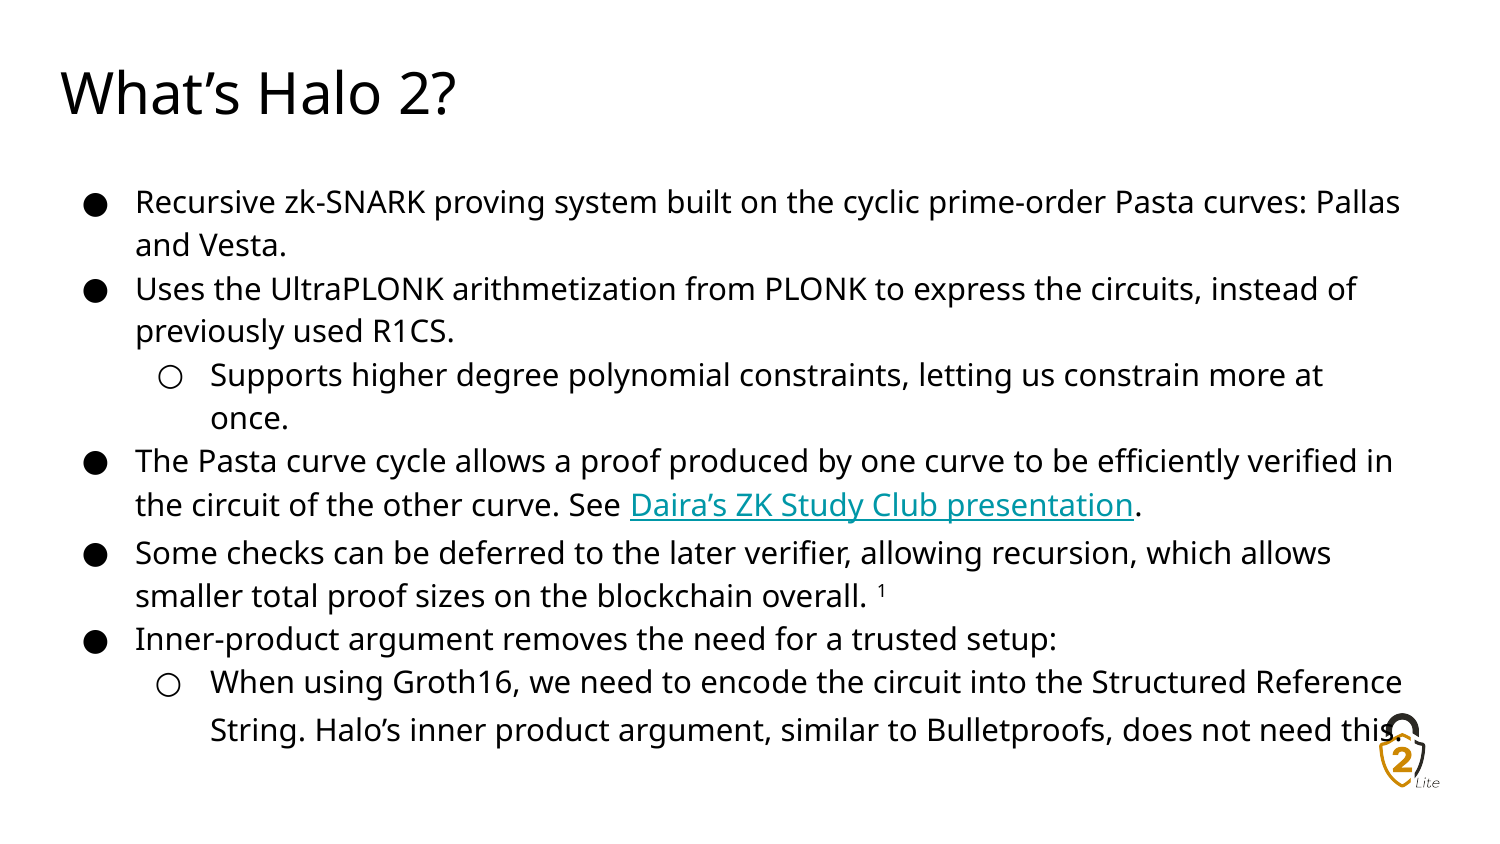

# What’s Halo 2?
Recursive zk-SNARK proving system built on the cyclic prime-order Pasta curves: Pallas and Vesta.
Uses the UltraPLONK arithmetization from PLONK to express the circuits, instead of previously used R1CS.
Supports higher degree polynomial constraints, letting us constrain more at once.
The Pasta curve cycle allows a proof produced by one curve to be efficiently verified in the circuit of the other curve. See Daira’s ZK Study Club presentation.
Some checks can be deferred to the later verifier, allowing recursion, which allows smaller total proof sizes on the blockchain overall. 1
Inner-product argument removes the need for a trusted setup:
When using Groth16, we need to encode the circuit into the Structured Reference String. Halo’s inner product argument, similar to Bulletproofs, does not need this.